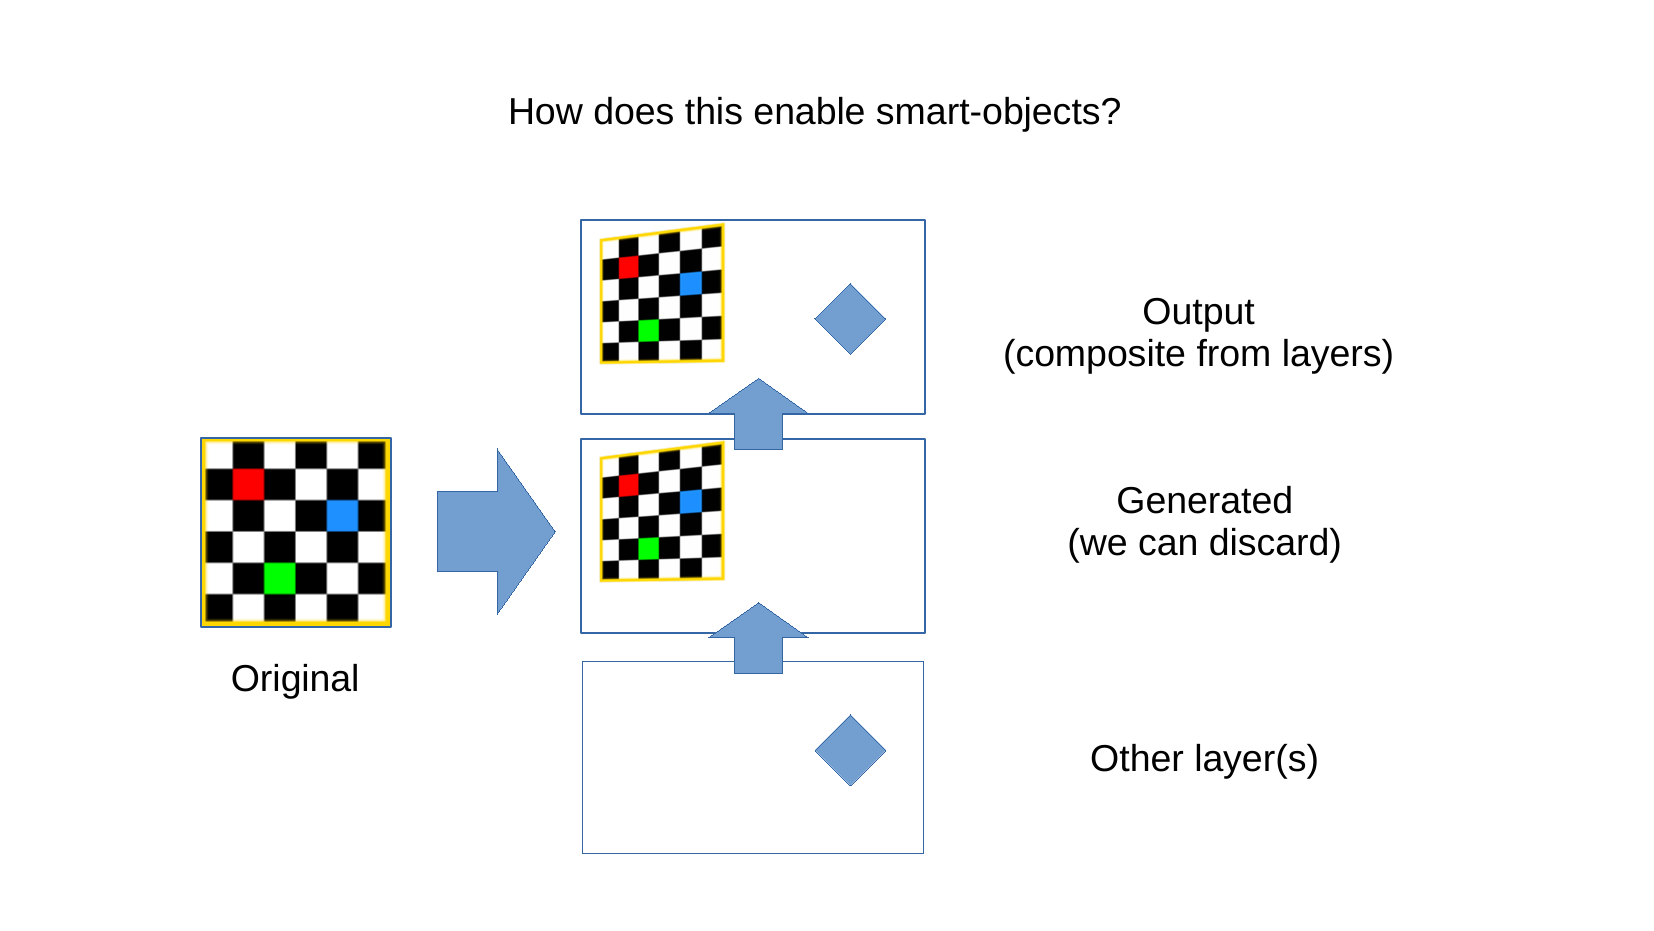

How does this enable smart-objects?
Output
(composite from layers)
Generated
(we can discard)
Original
Other layer(s)